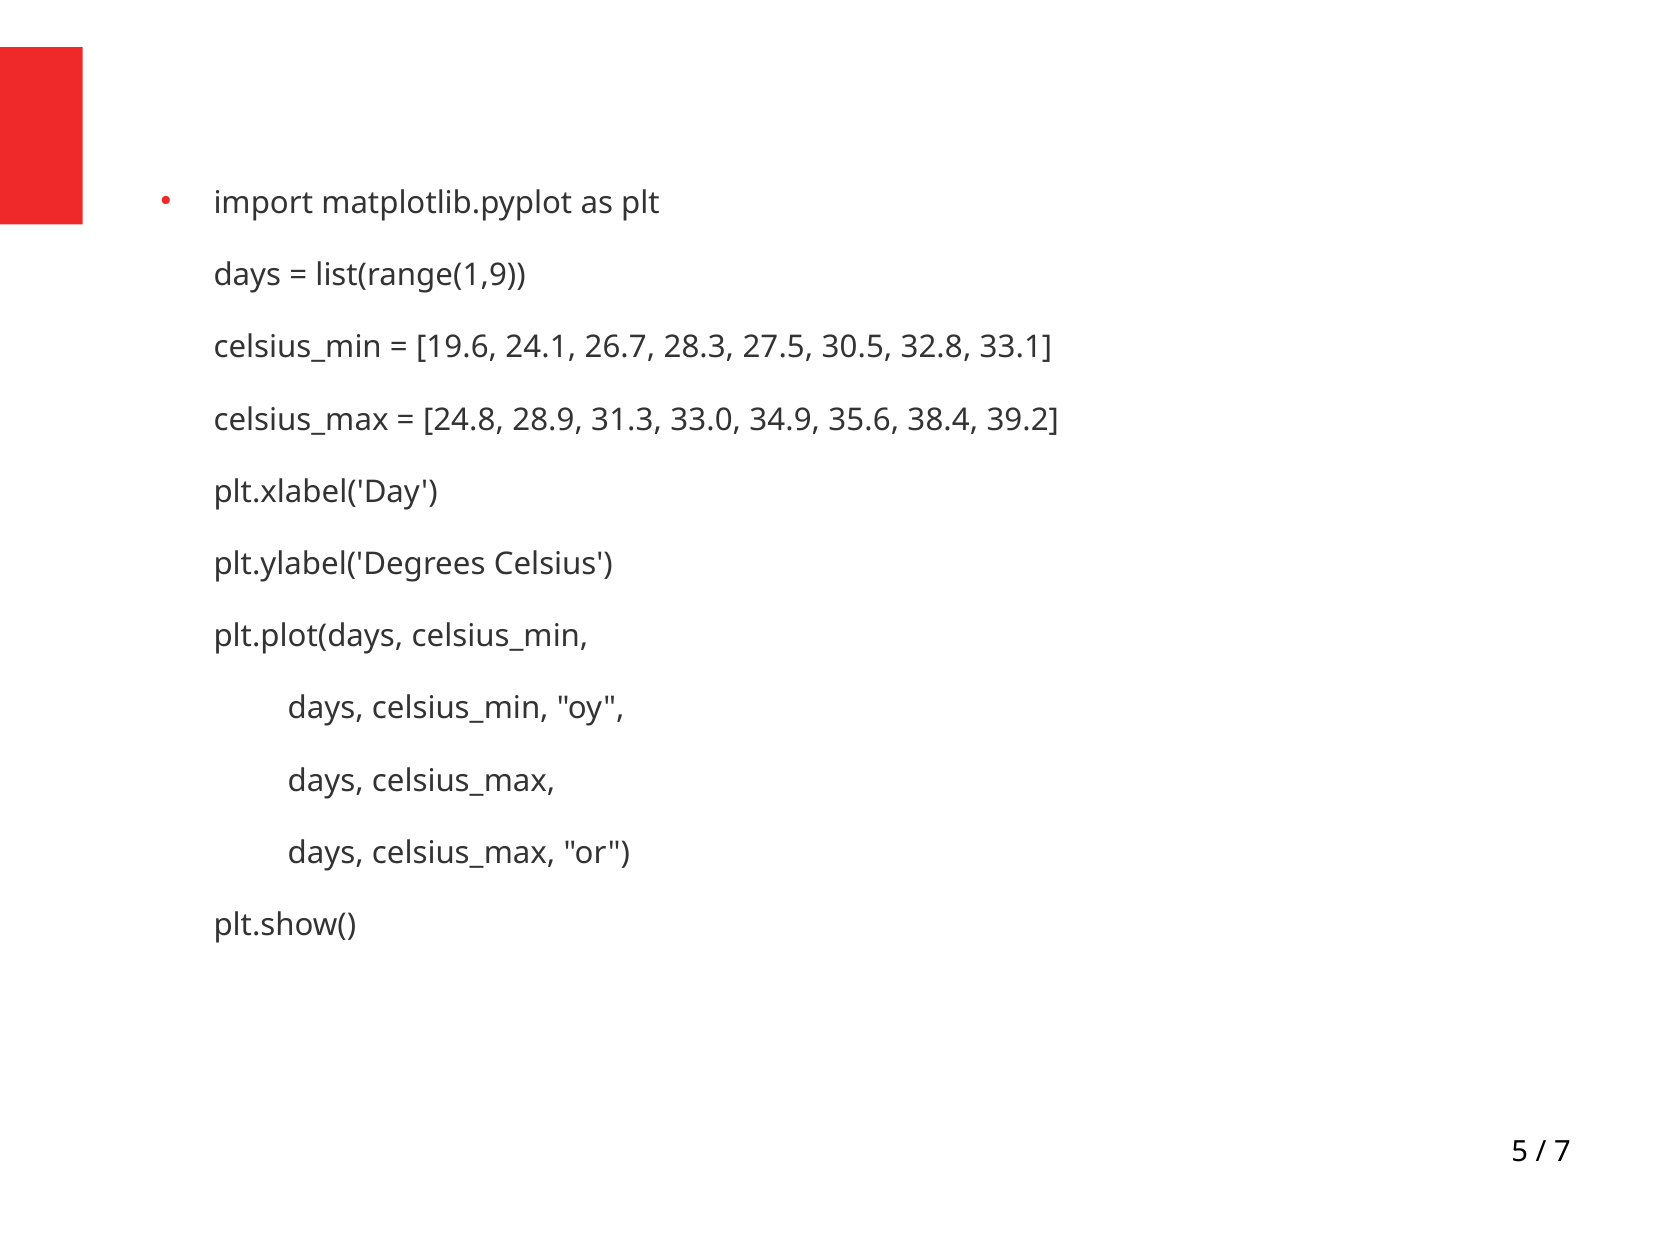

# import matplotlib.pyplot as plt
days = list(range(1,9))
celsius_min = [19.6, 24.1, 26.7, 28.3, 27.5, 30.5, 32.8, 33.1]
celsius_max = [24.8, 28.9, 31.3, 33.0, 34.9, 35.6, 38.4, 39.2]
plt.xlabel('Day')
plt.ylabel('Degrees Celsius')
plt.plot(days, celsius_min,
 days, celsius_min, "oy",
 days, celsius_max,
 days, celsius_max, "or")
plt.show()
5